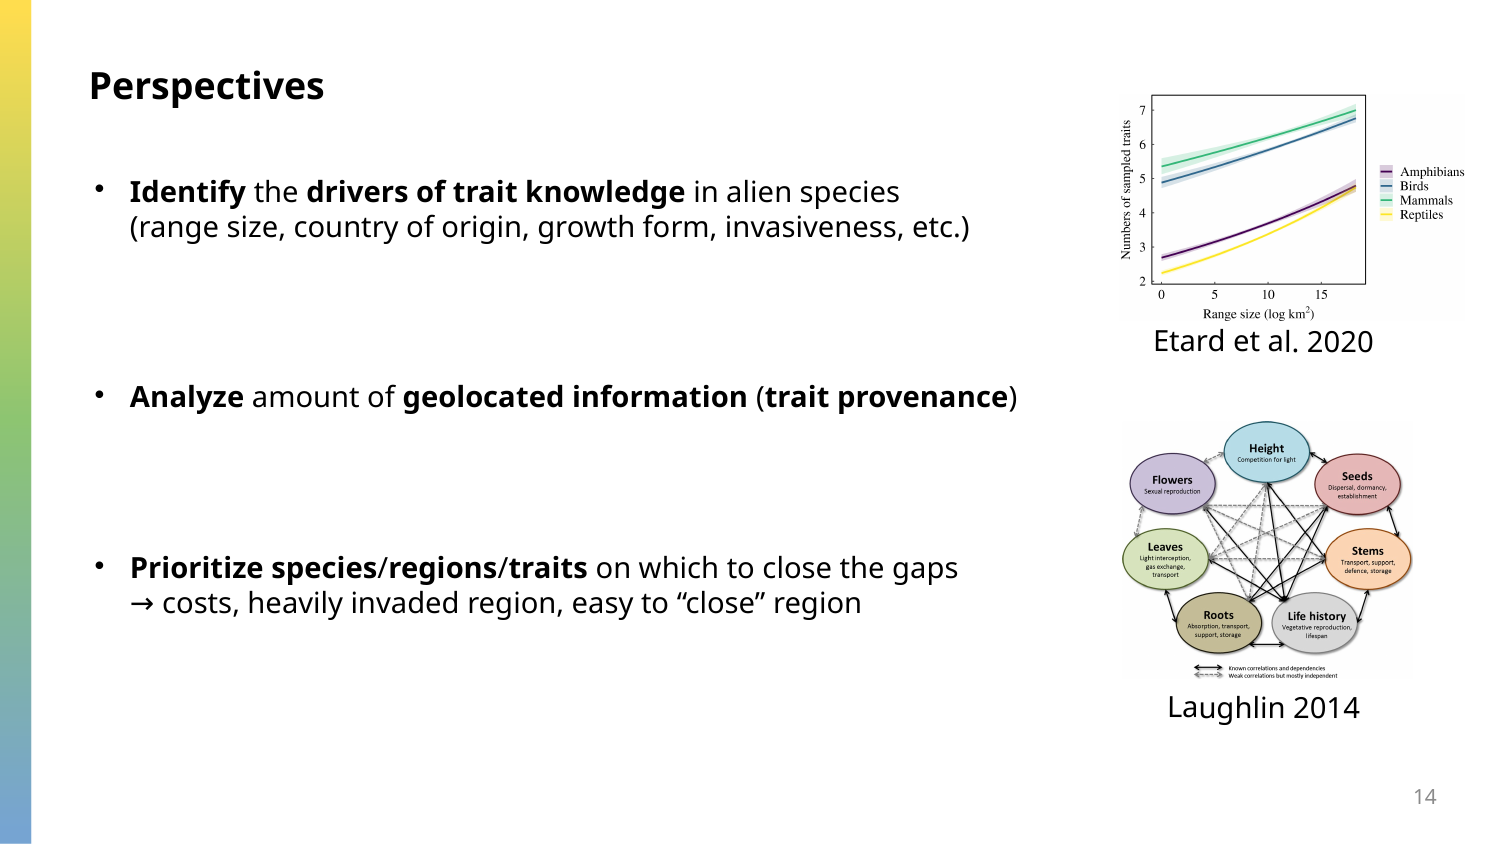

Perspectives
Identify the drivers of trait knowledge in alien species
(range size, country of origin, growth form, invasiveness, etc.)
Analyze amount of geolocated information (trait provenance)
Prioritize species/regions/traits on which to close the gaps
→ costs, heavily invaded region, easy to “close” region
Etard et al. 2020
Laughlin 2014